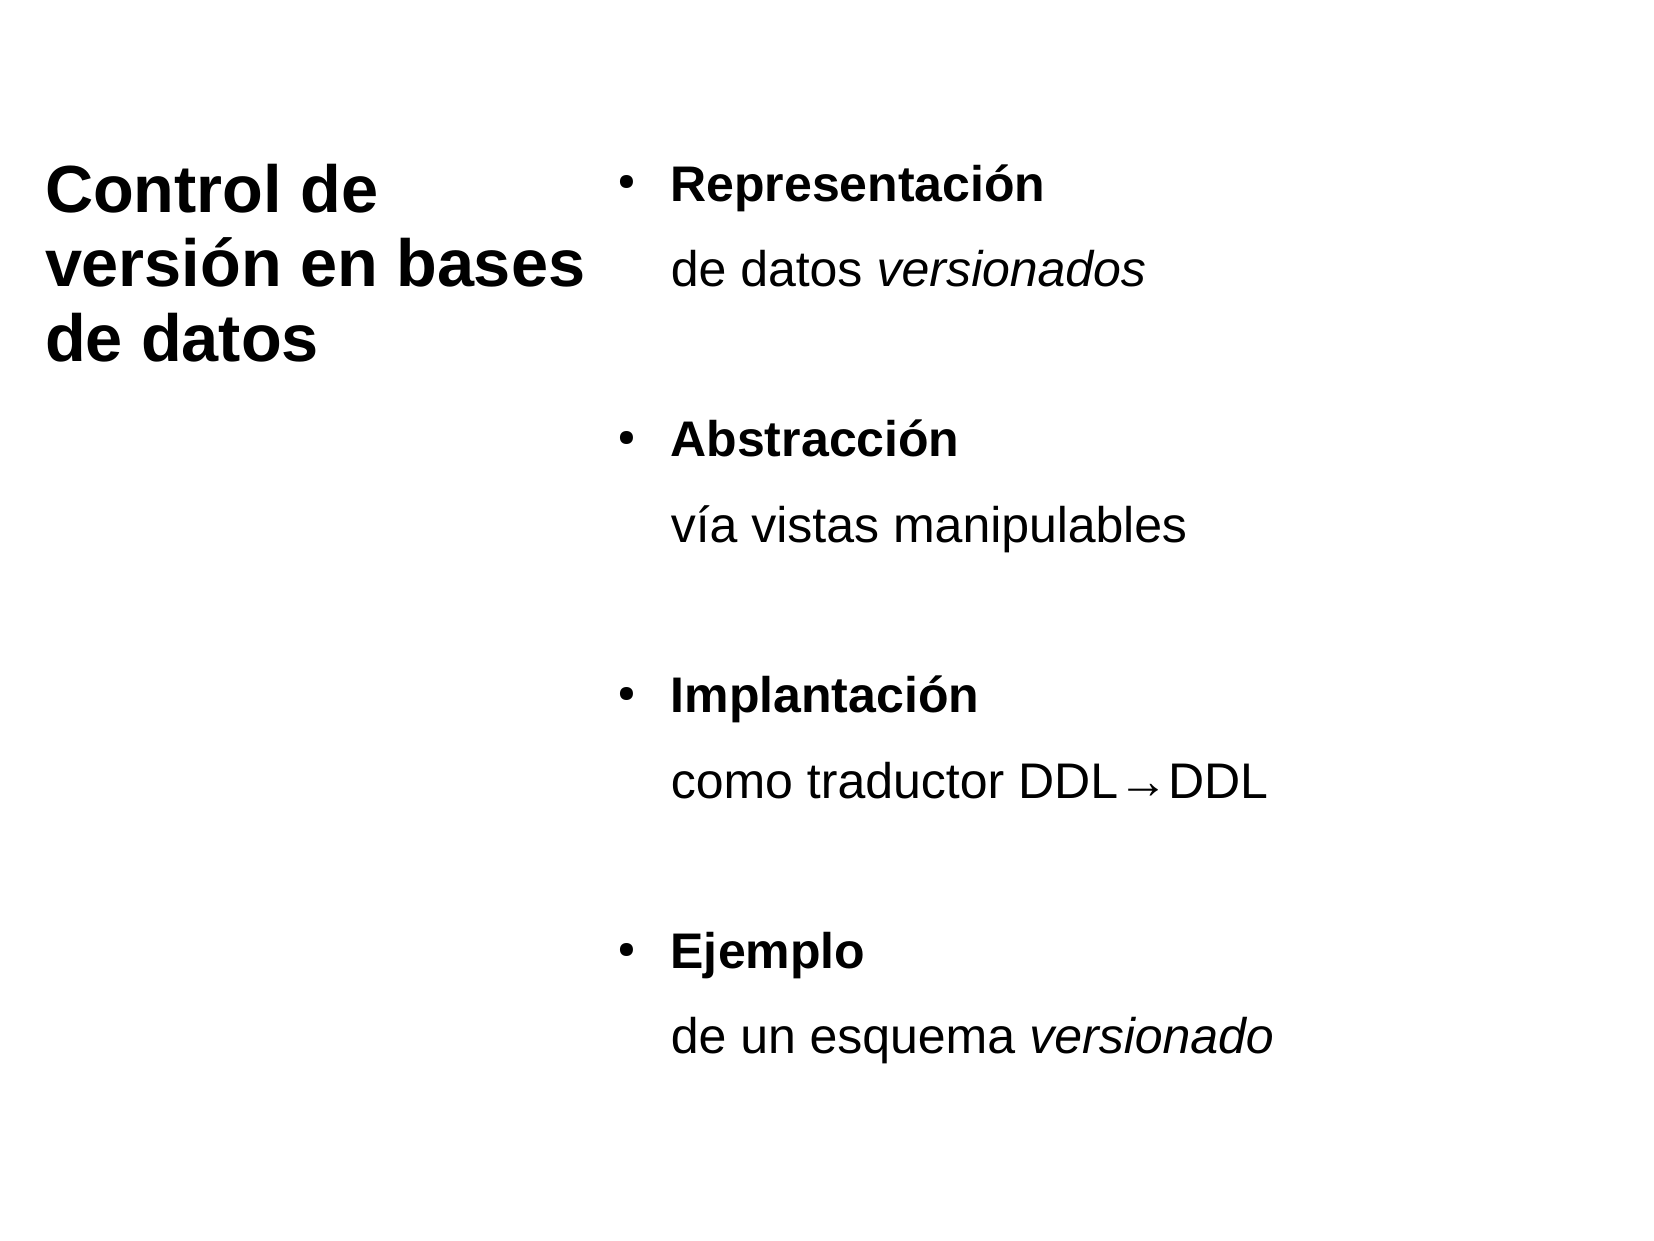

# Control de versión en bases de datos
Representación
de datos versionados
Abstracción
vía vistas manipulables
Implantación
como traductor DDL→DDL
Ejemplo
de un esquema versionado